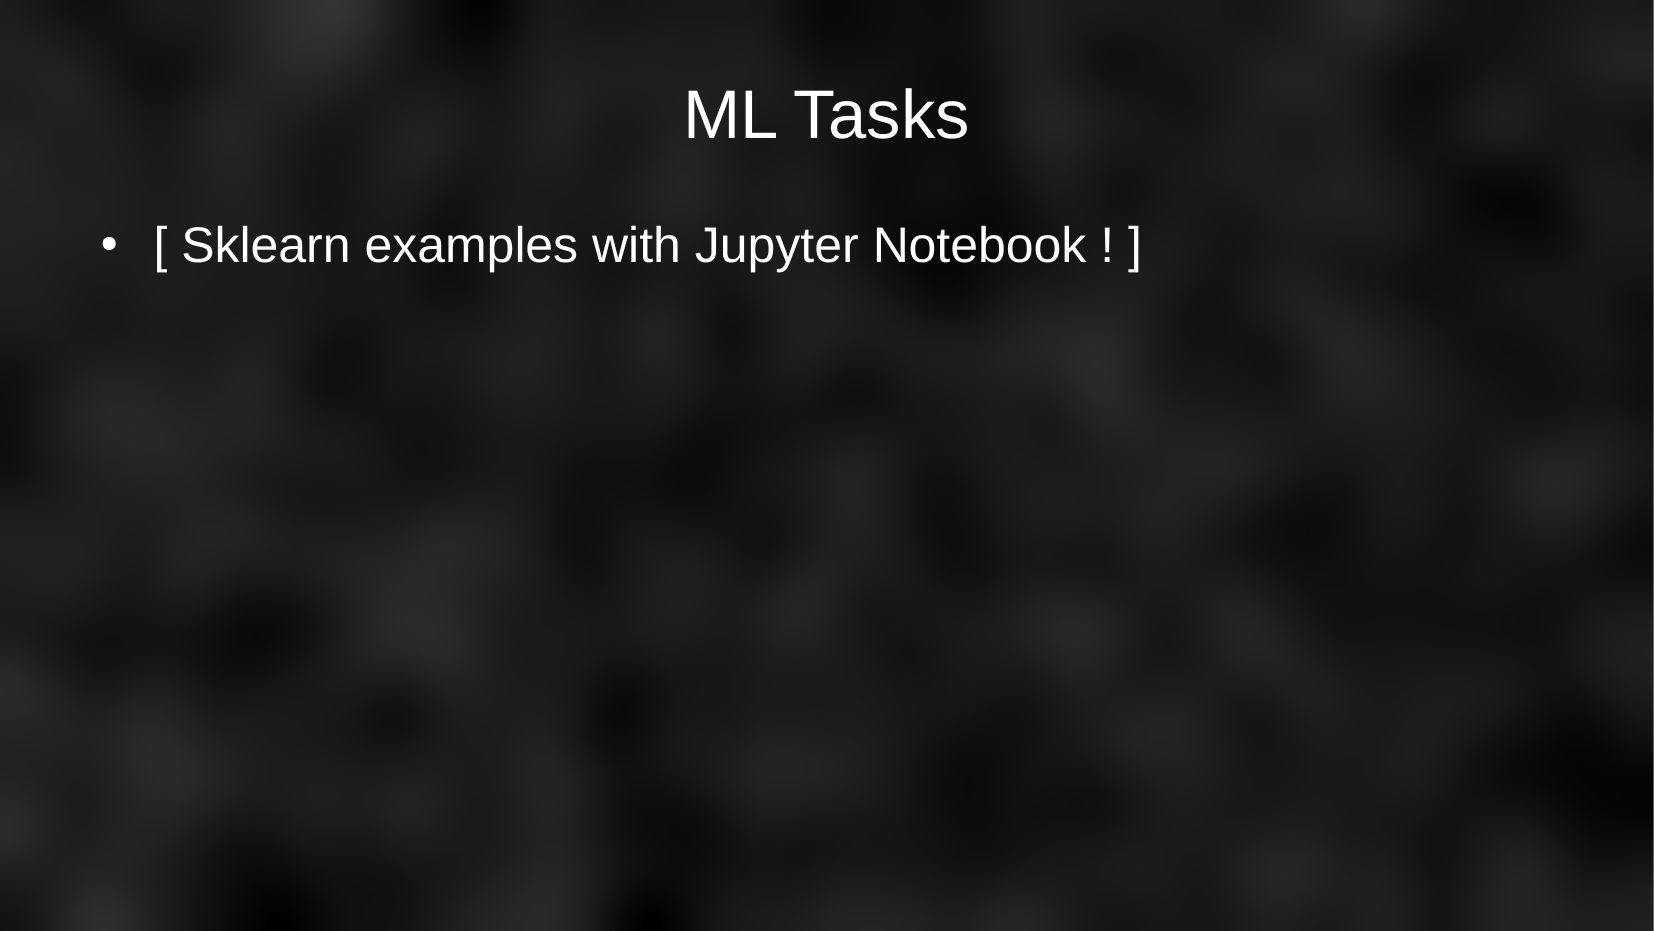

# ML Tasks
[ Sklearn examples with Jupyter Notebook ! ]